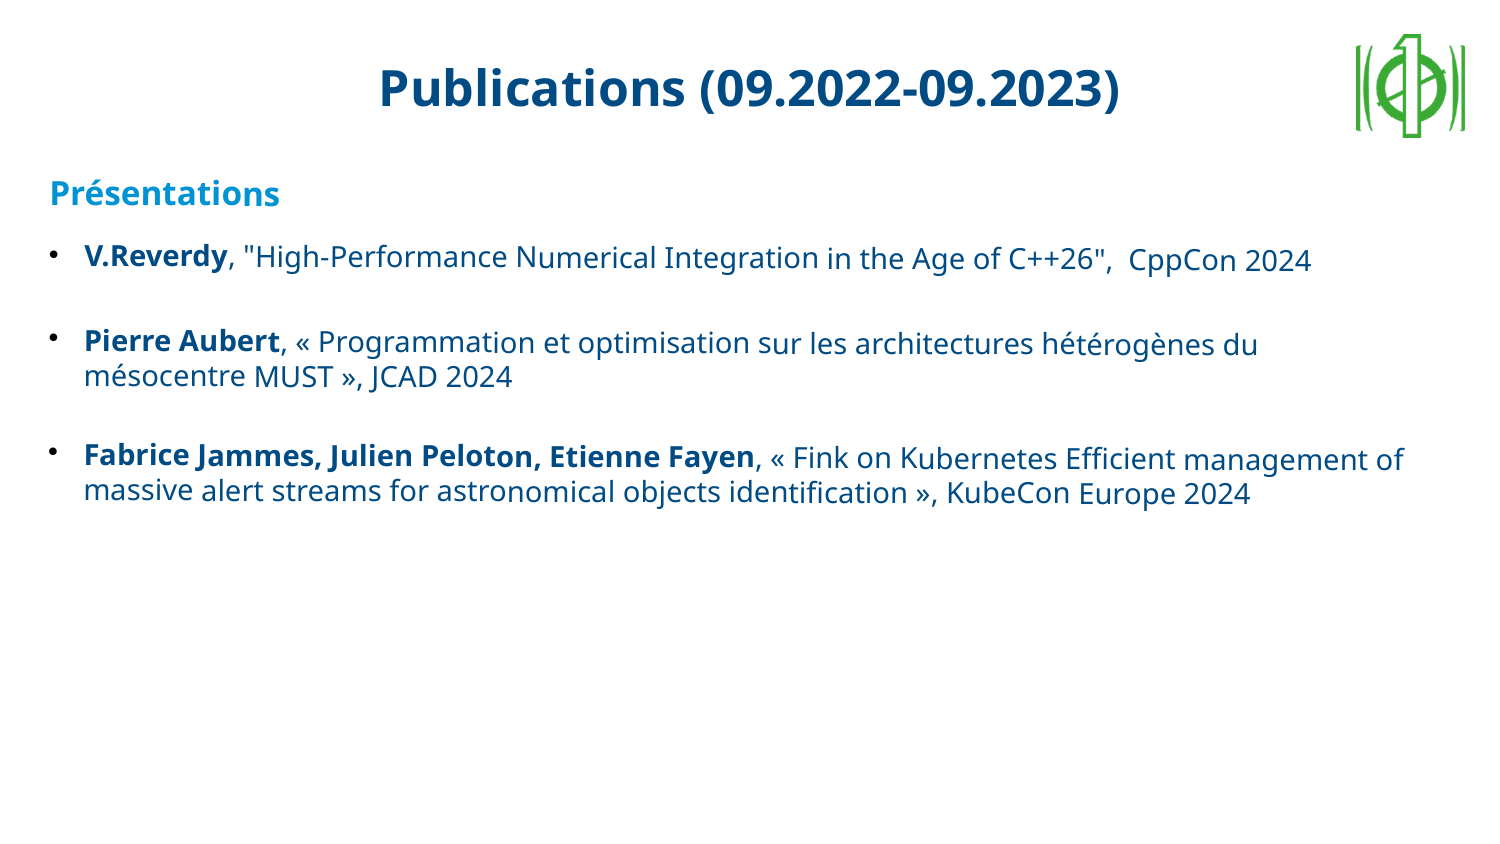

Publications (09.2022-09.2023)
Présentations
V.Reverdy, "High-Performance Numerical Integration in the Age of C++26", CppCon 2024
Pierre Aubert, « Programmation et optimisation sur les architectures hétérogènes du mésocentre MUST », JCAD 2024
Fabrice Jammes, Julien Peloton, Etienne Fayen, « Fink on Kubernetes Efficient management of massive alert streams for astronomical objects identification », KubeCon Europe 2024